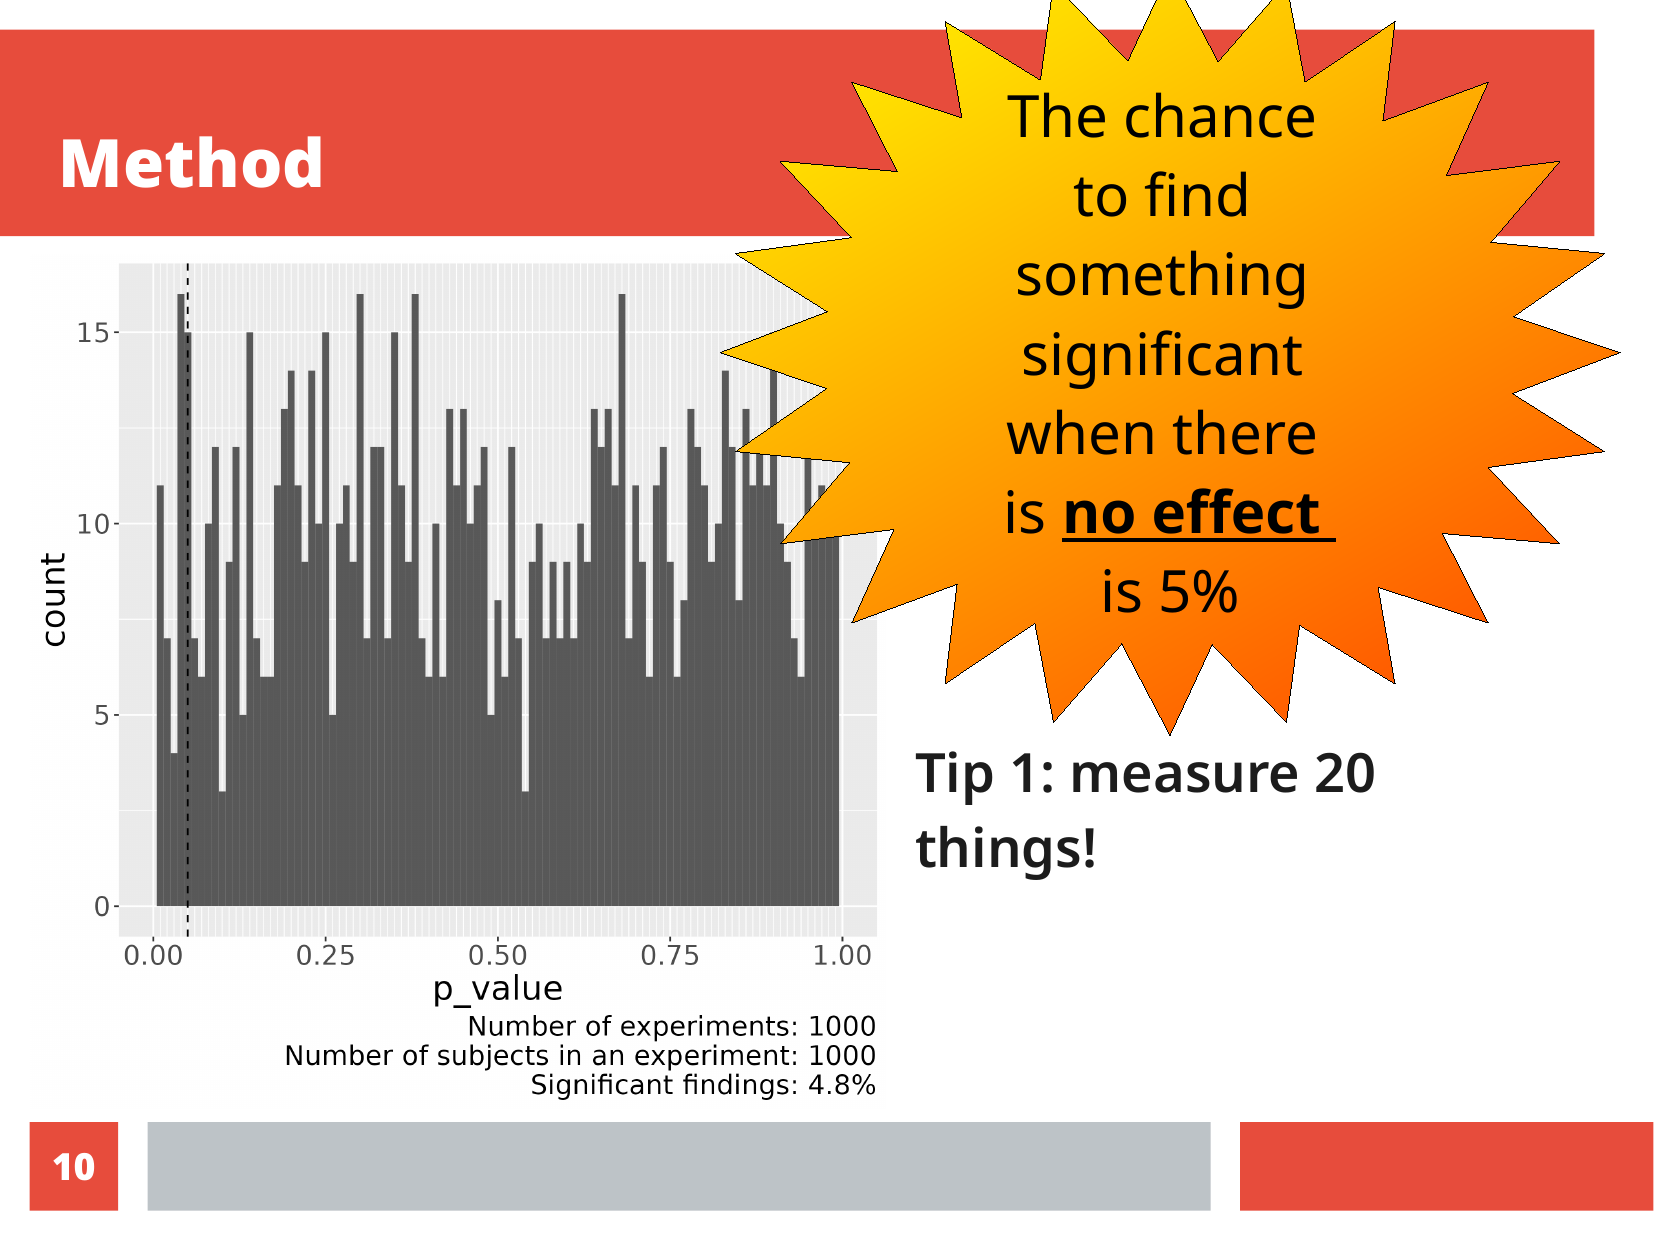

The chance
to find
something
significant
when there
is no effect
is 5%
# Method
Tip 1: measure 20 things!
10